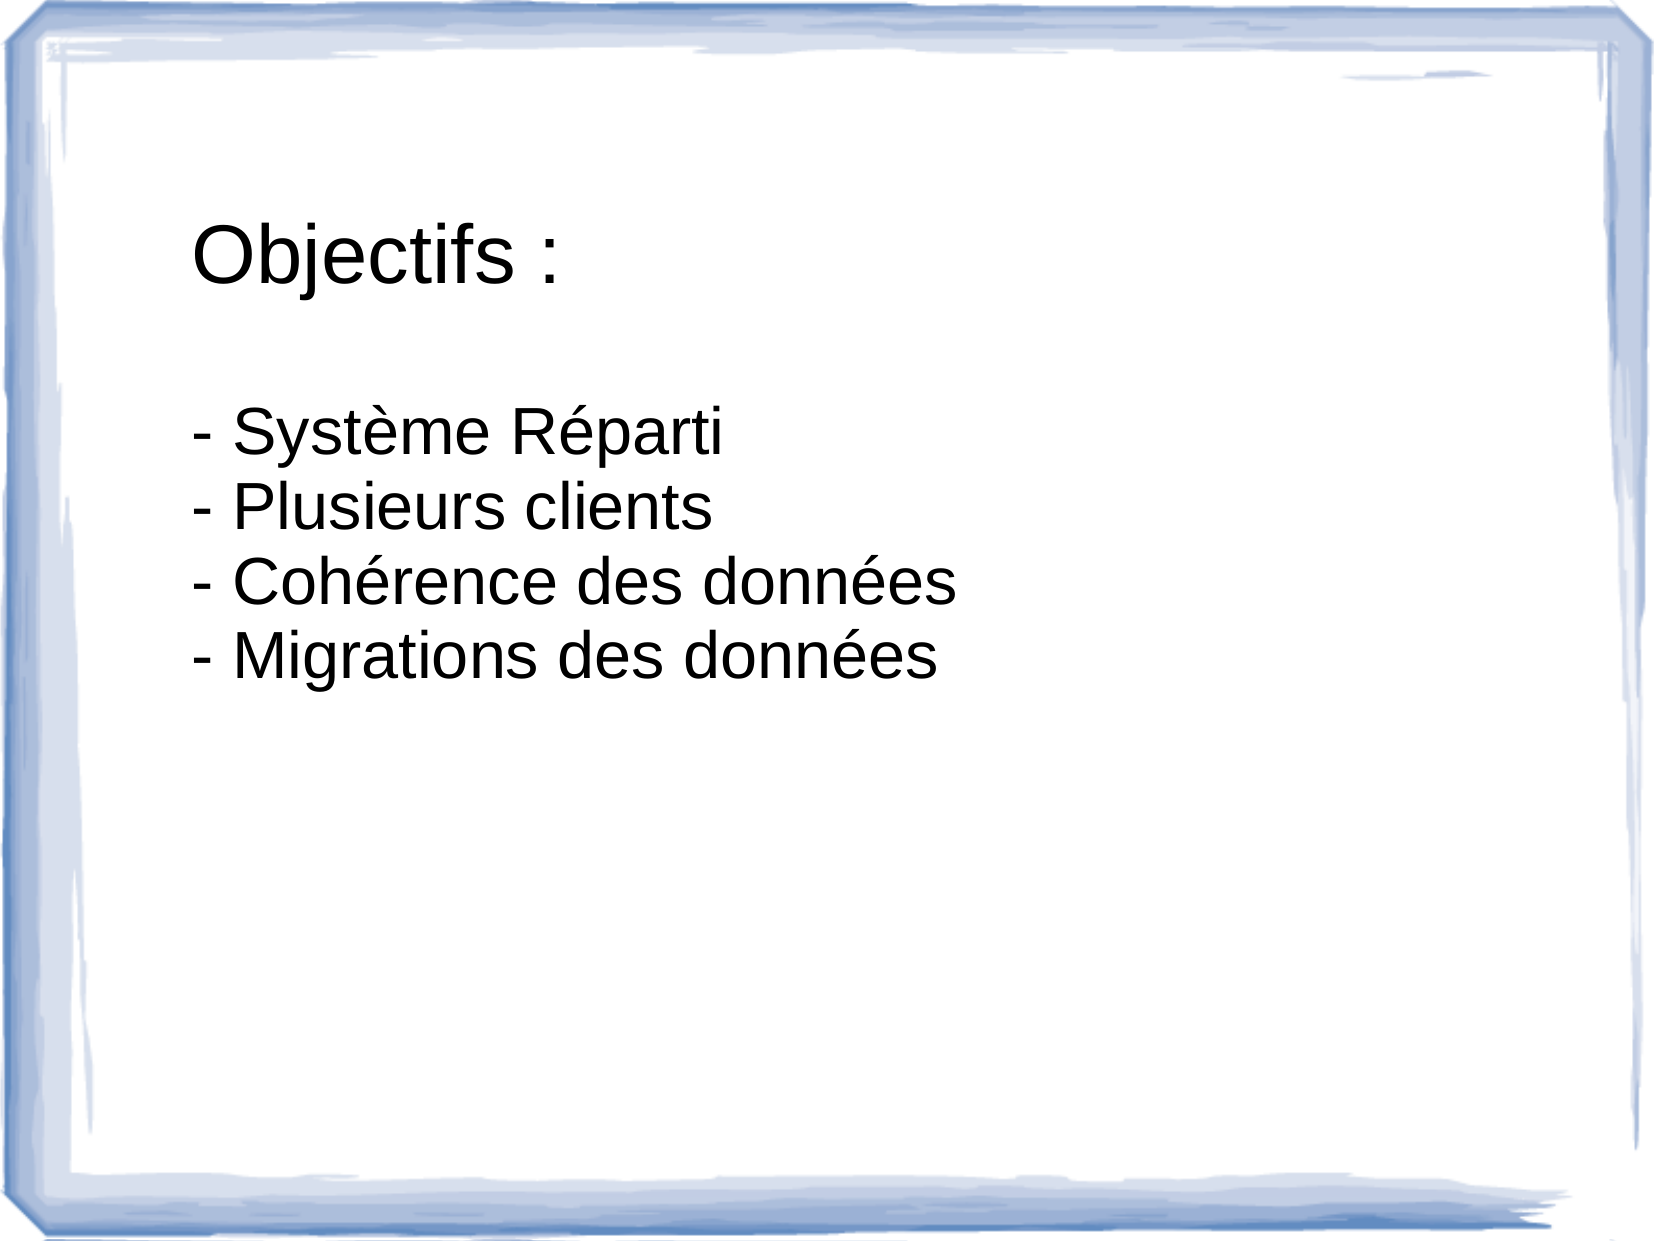

Objectifs :
- Système Réparti
- Plusieurs clients
- Cohérence des données
- Migrations des données